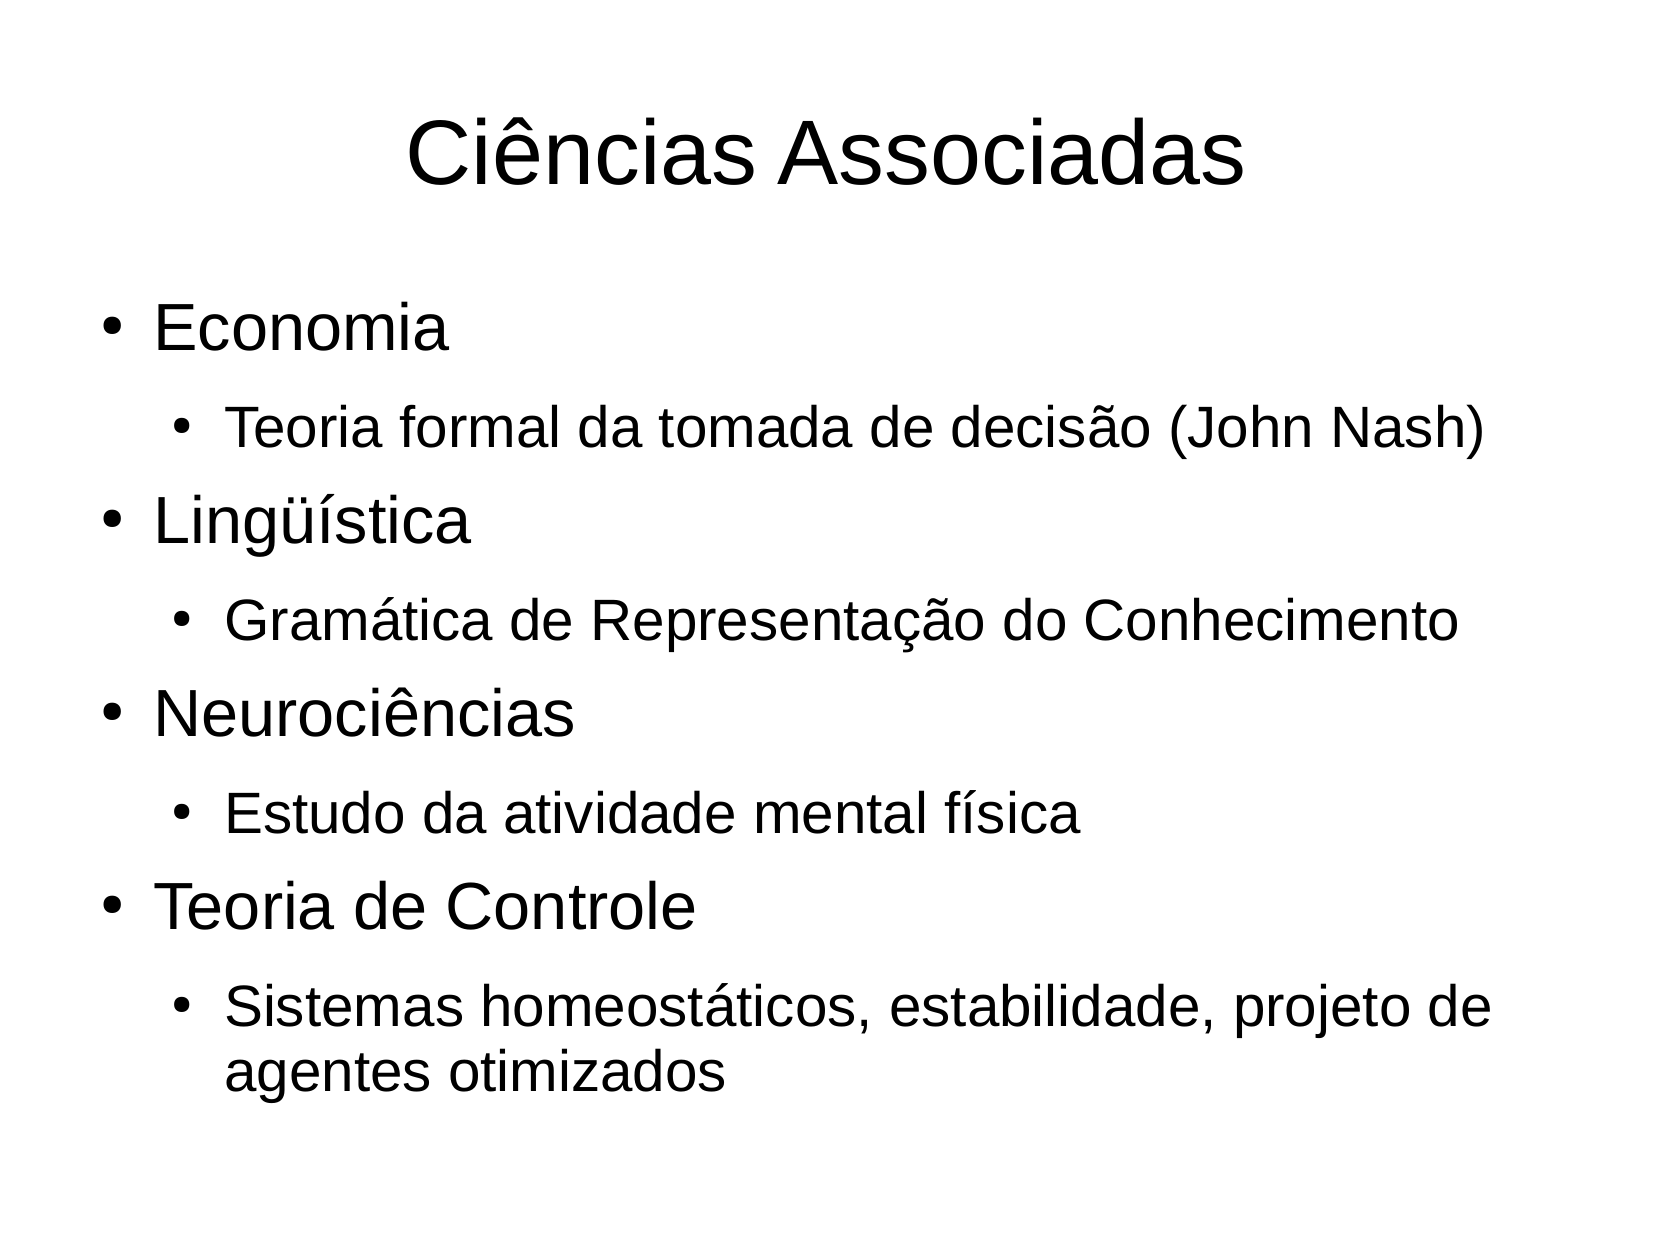

# Ciências Associadas
Economia
Teoria formal da tomada de decisão (John Nash)
Lingüística
Gramática de Representação do Conhecimento
Neurociências
Estudo da atividade mental física
Teoria de Controle
Sistemas homeostáticos, estabilidade, projeto de agentes otimizados